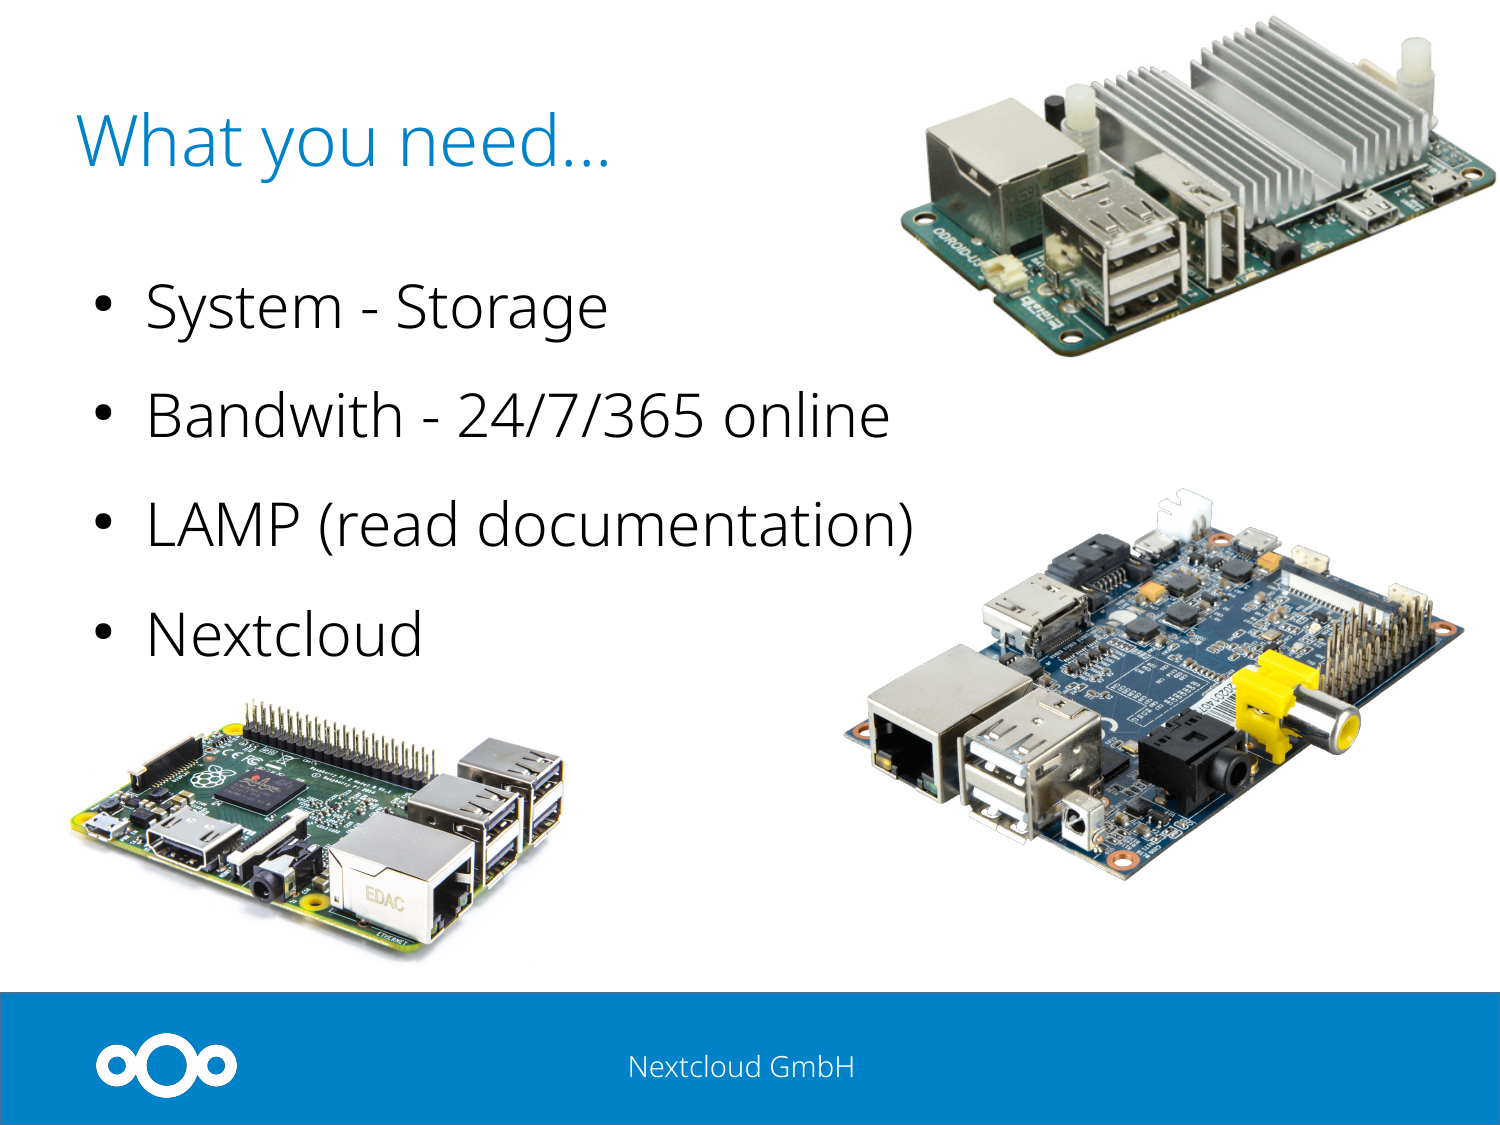

# What you need...
System - Storage
Bandwith - 24/7/365 online
LAMP (read documentation)
Nextcloud